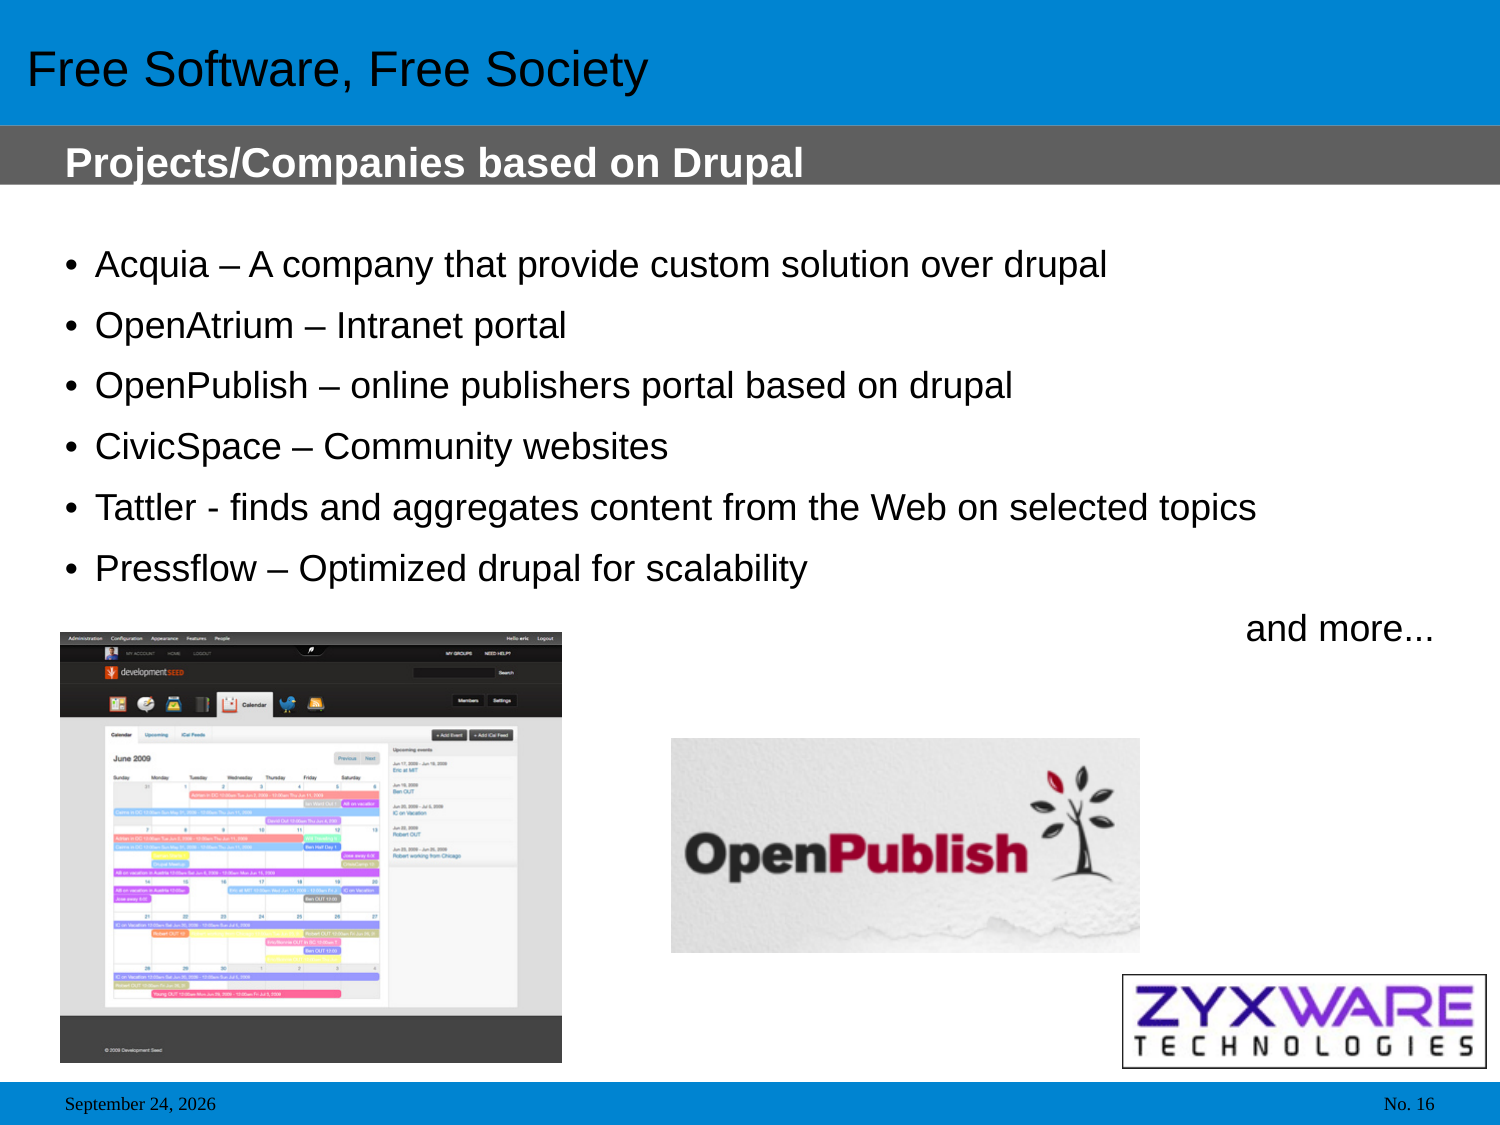

# Projects/Companies based on Drupal
Acquia – A company that provide custom solution over drupal
OpenAtrium – Intranet portal
OpenPublish – online publishers portal based on drupal
CivicSpace – Community websites
Tattler - finds and aggregates content from the Web on selected topics
Pressflow – Optimized drupal for scalability
and more...
16